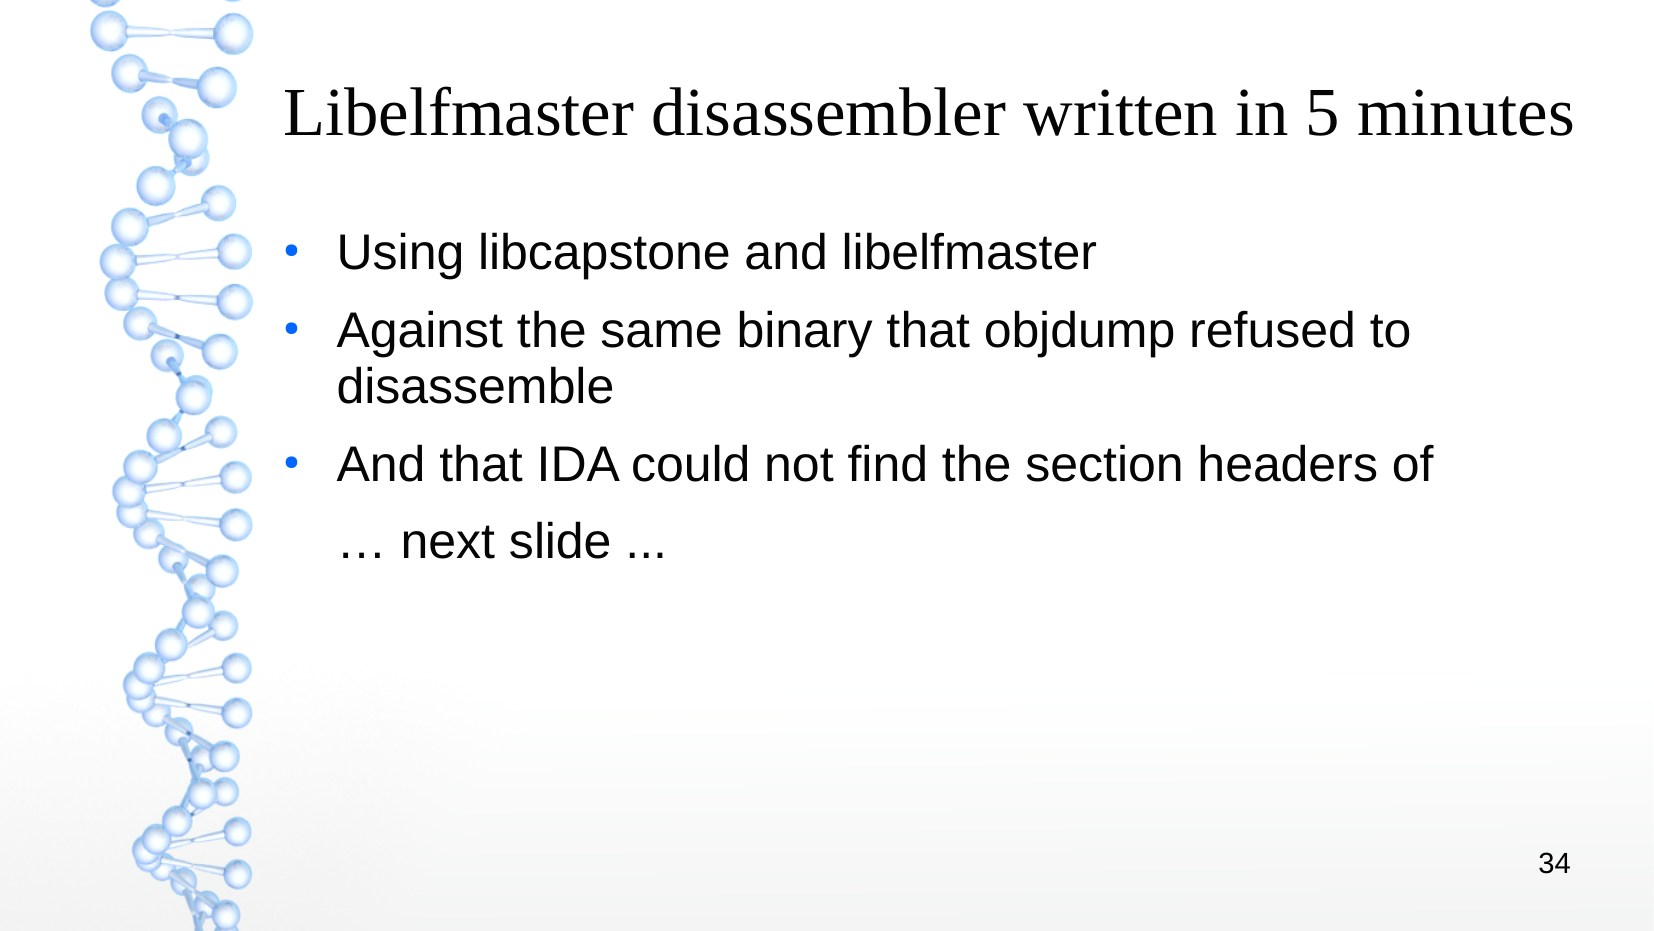

# Libelfmaster disassembler written in 5 minutes
Using libcapstone and libelfmaster
Against the same binary that objdump refused to disassemble
And that IDA could not find the section headers of
… next slide ...
34